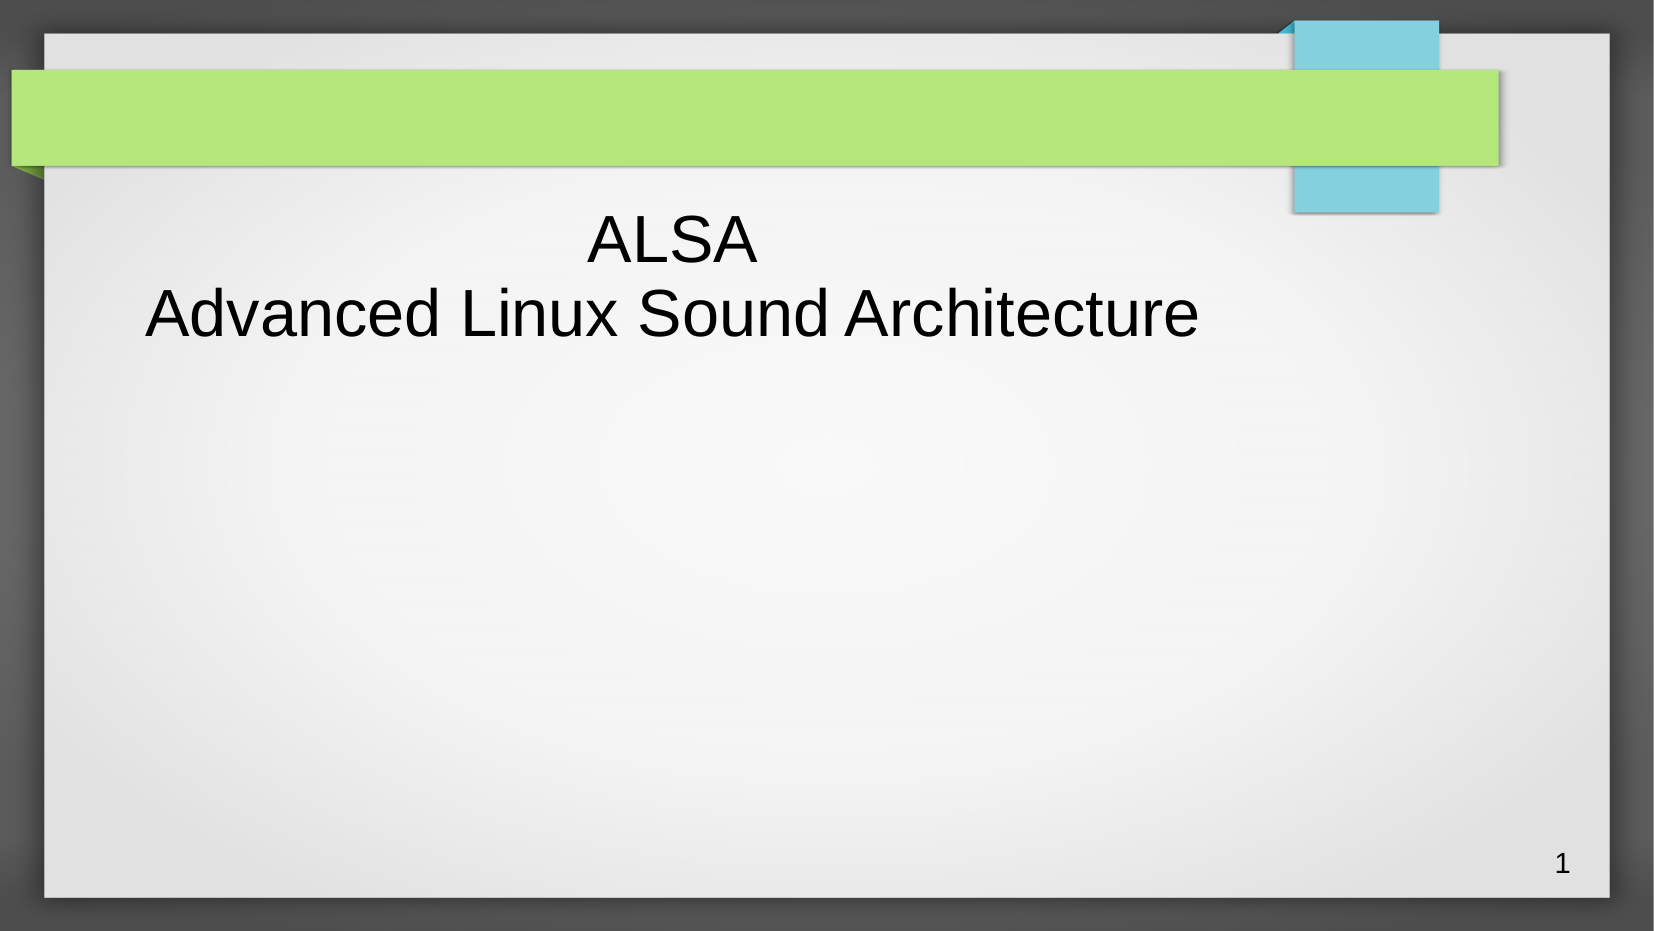

# ALSA Advanced Linux Sound Architecture
1